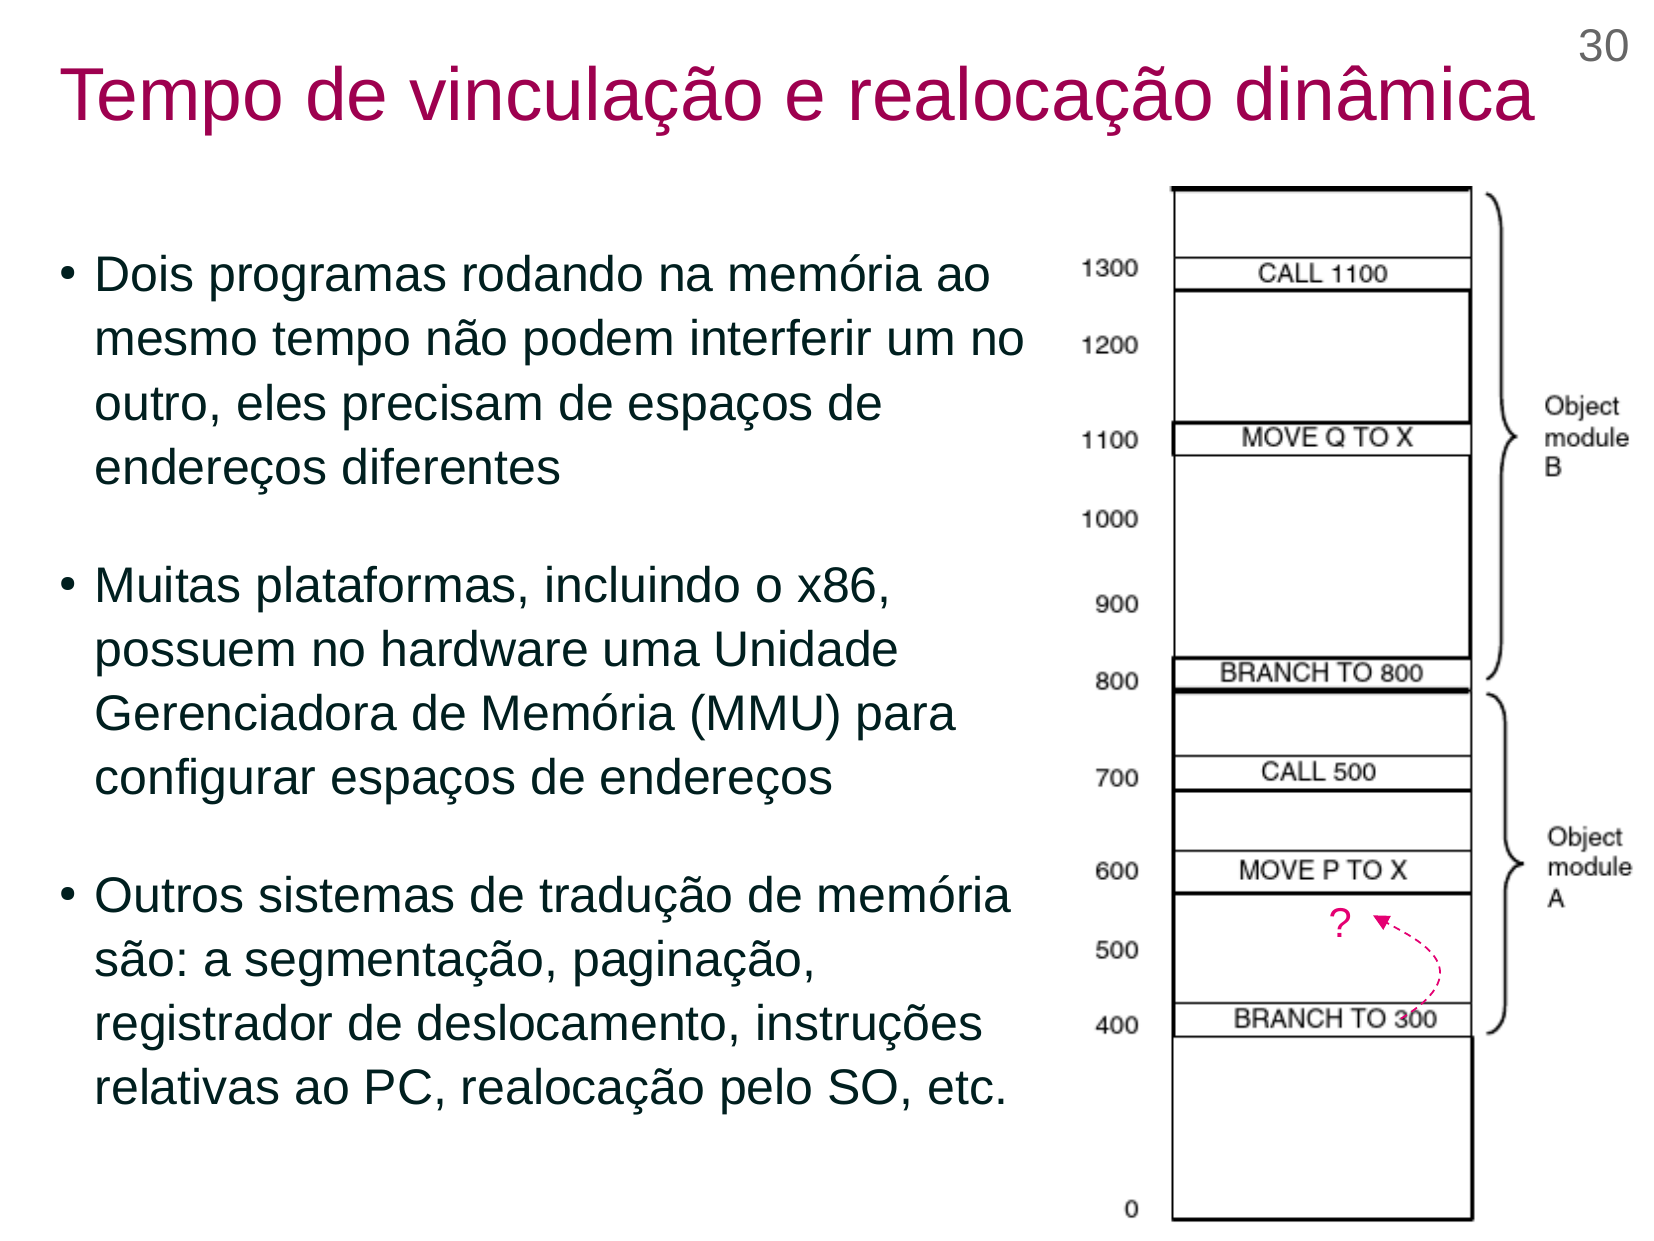

30
# Tempo de vinculação e realocação dinâmica
Dois programas rodando na memória ao mesmo tempo não podem interferir um no outro, eles precisam de espaços de endereços diferentes
Muitas plataformas, incluindo o x86, possuem no hardware uma Unidade Gerenciadora de Memória (MMU) para configurar espaços de endereços
Outros sistemas de tradução de memória são: a segmentação, paginação, registrador de deslocamento, instruções relativas ao PC, realocação pelo SO, etc.
?